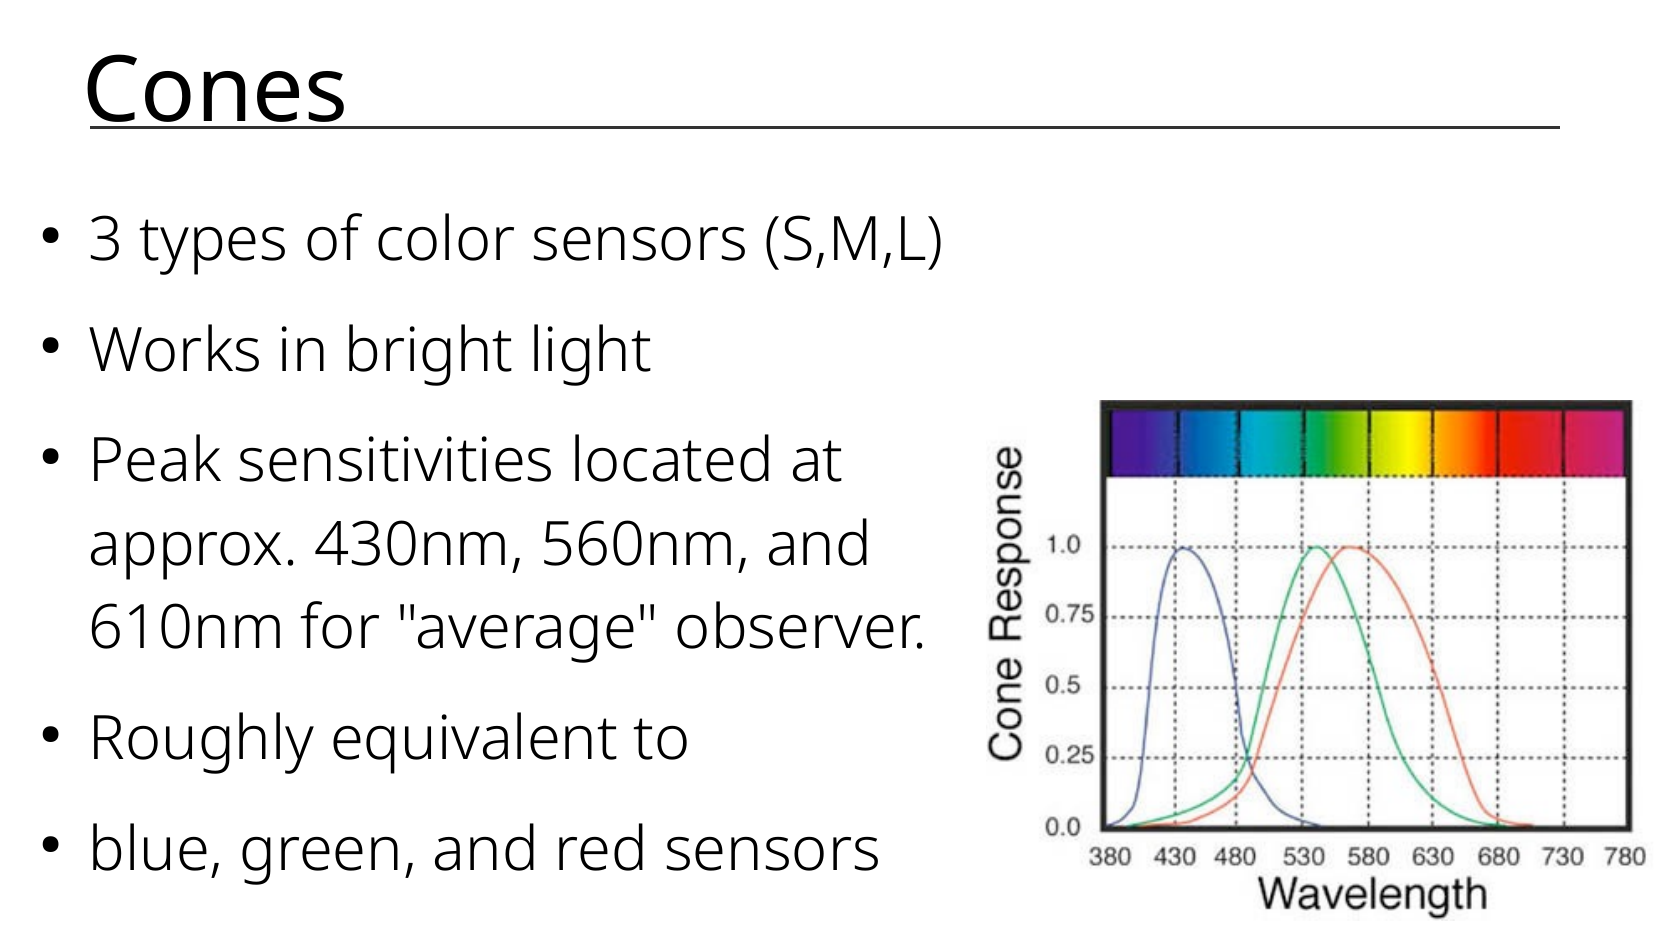

# Cones
3 types of color sensors (S,M,L)
Works in bright light
Peak sensitivities located at approx. 430nm, 560nm, and 610nm for "average" observer.
Roughly equivalent to
blue, green, and red sensors
8